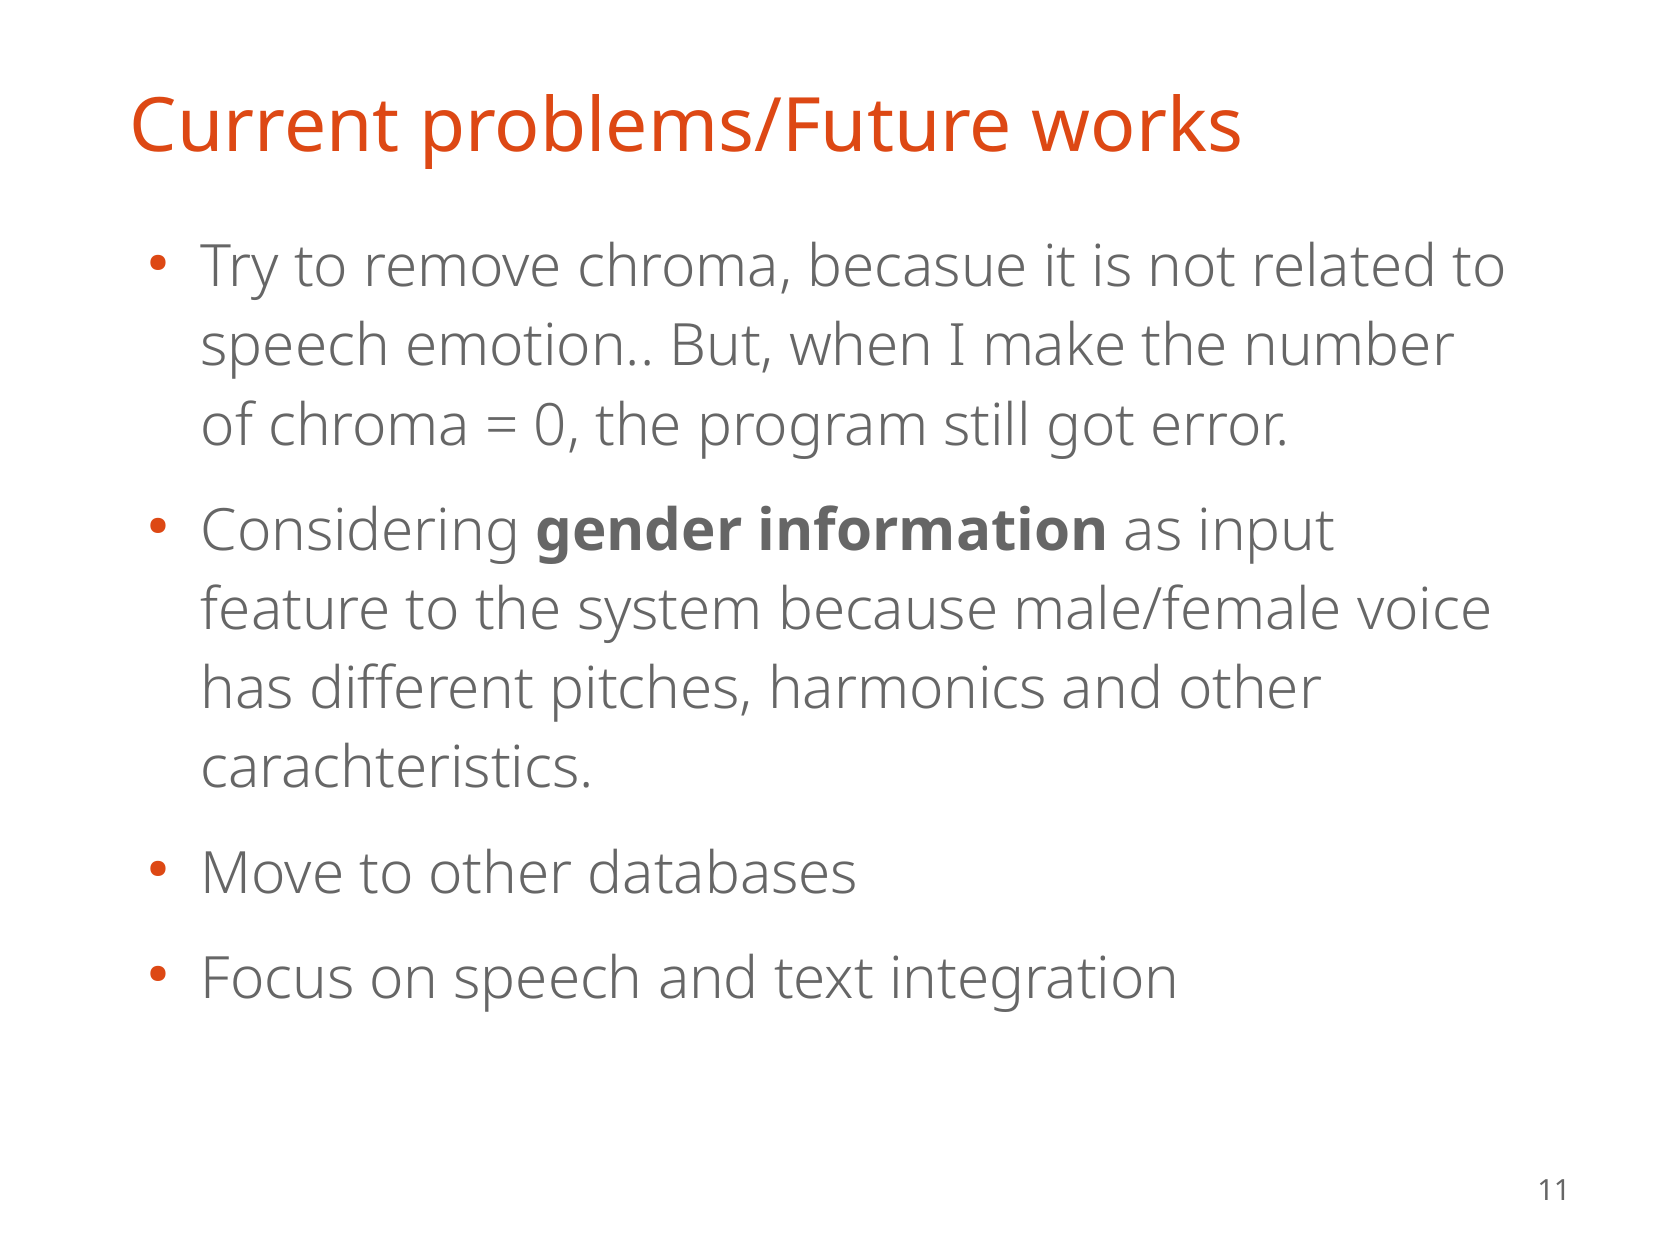

# Current problems/Future works
Try to remove chroma, becasue it is not related to speech emotion.. But, when I make the number of chroma = 0, the program still got error.
Considering gender information as input feature to the system because male/female voice has different pitches, harmonics and other carachteristics.
Move to other databases
Focus on speech and text integration
11